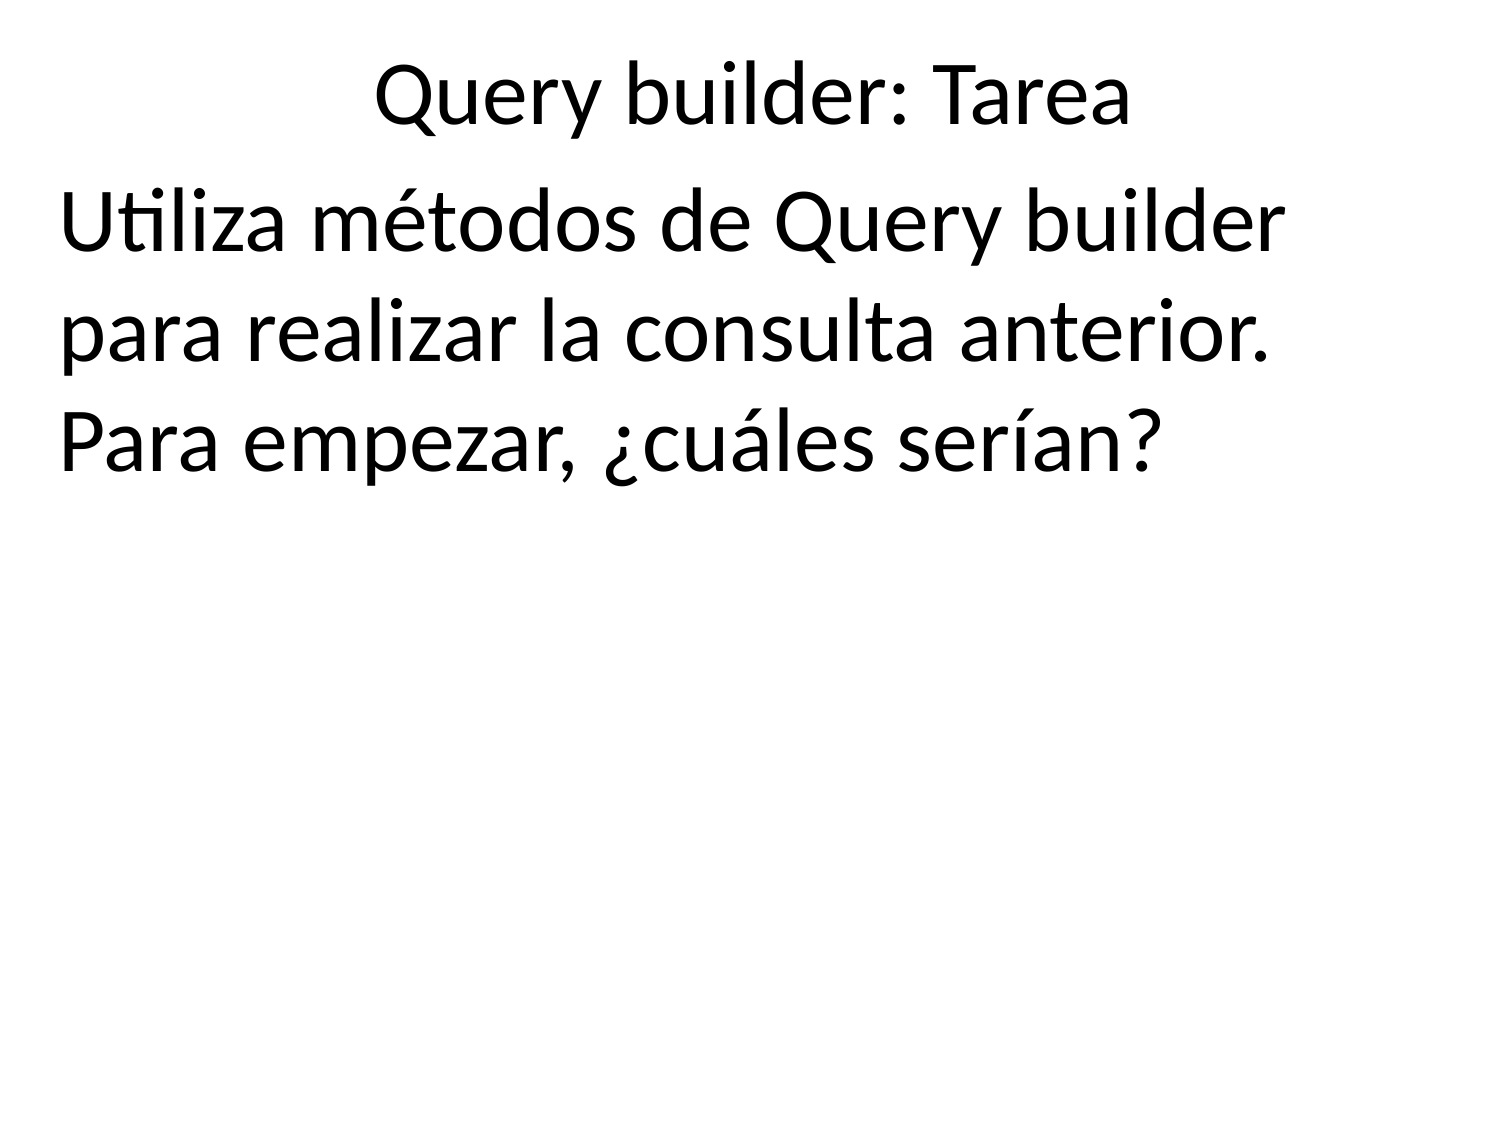

# Query builder: Tarea
Utiliza métodos de Query builder para realizar la consulta anterior. Para empezar, ¿cuáles serían?